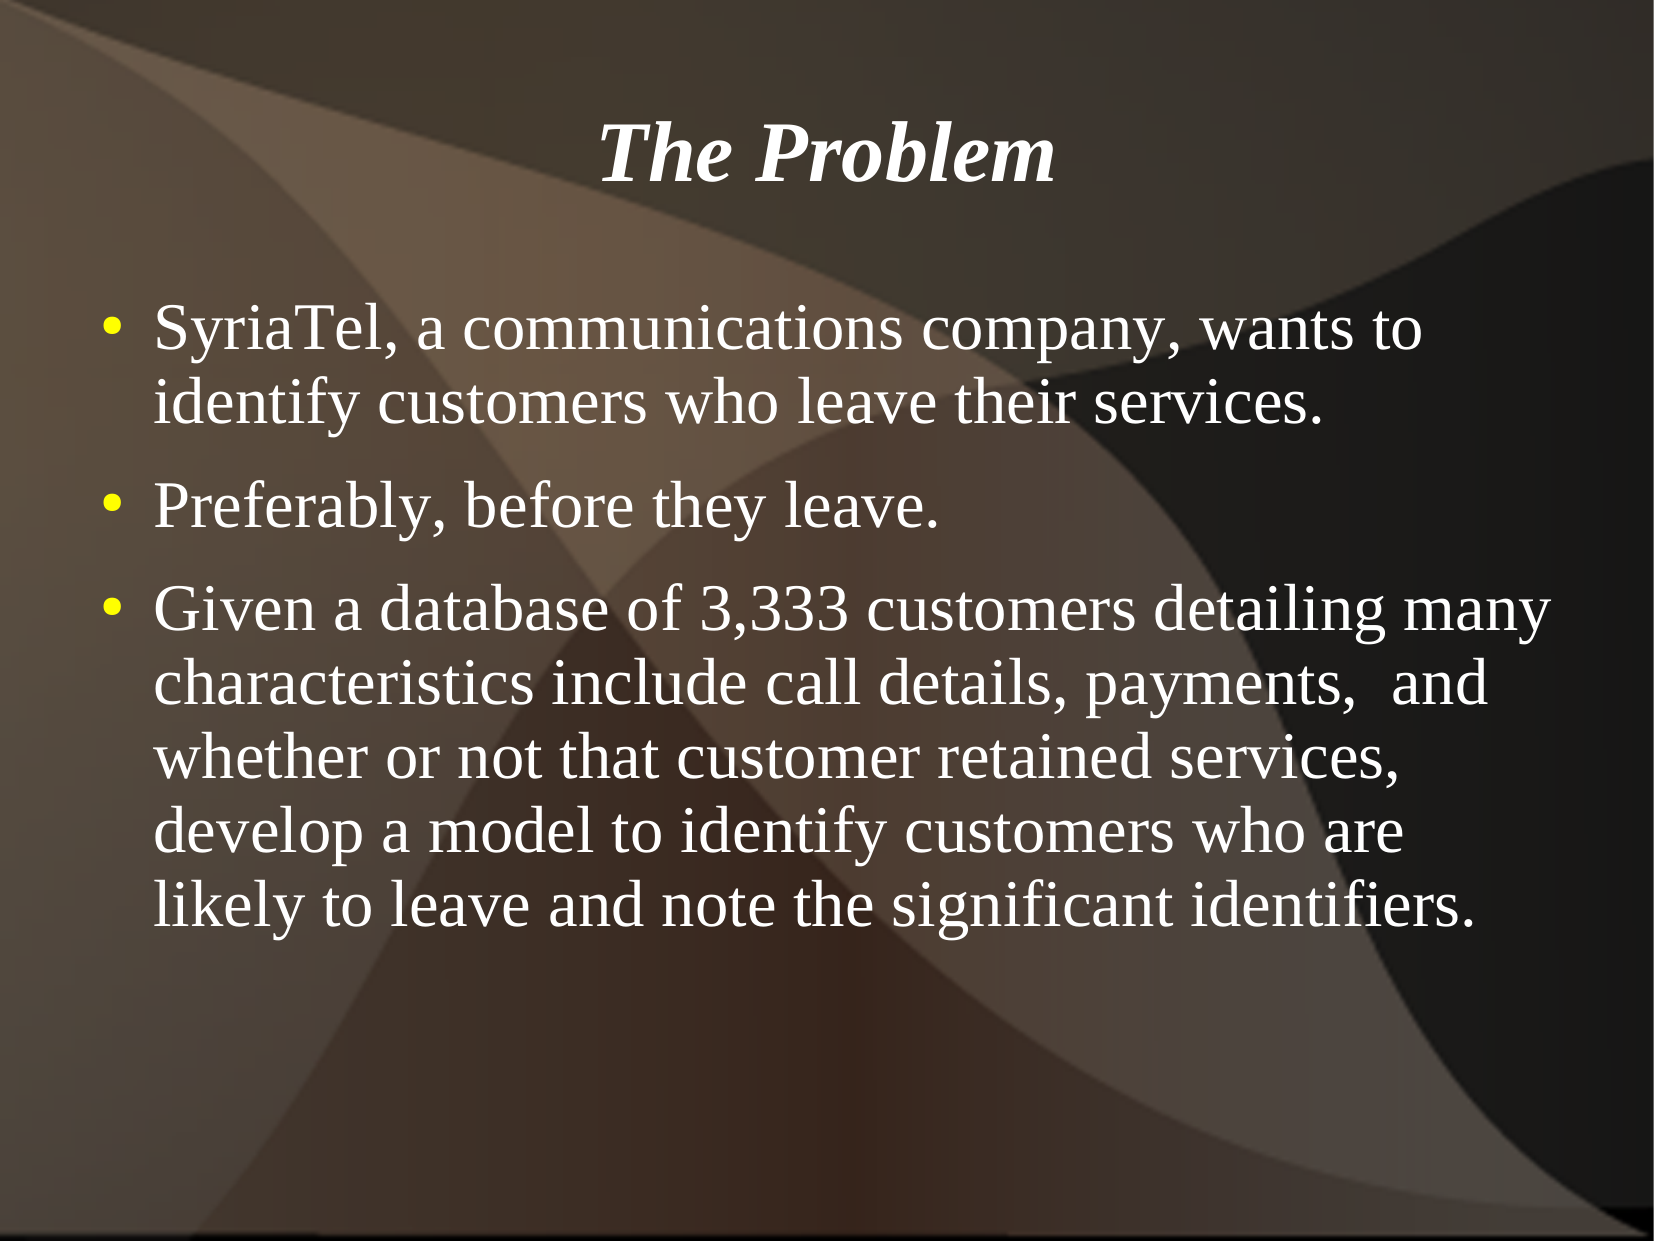

# The Problem
SyriaTel, a communications company, wants to identify customers who leave their services.
Preferably, before they leave.
Given a database of 3,333 customers detailing many characteristics include call details, payments, and whether or not that customer retained services, develop a model to identify customers who are likely to leave and note the significant identifiers.